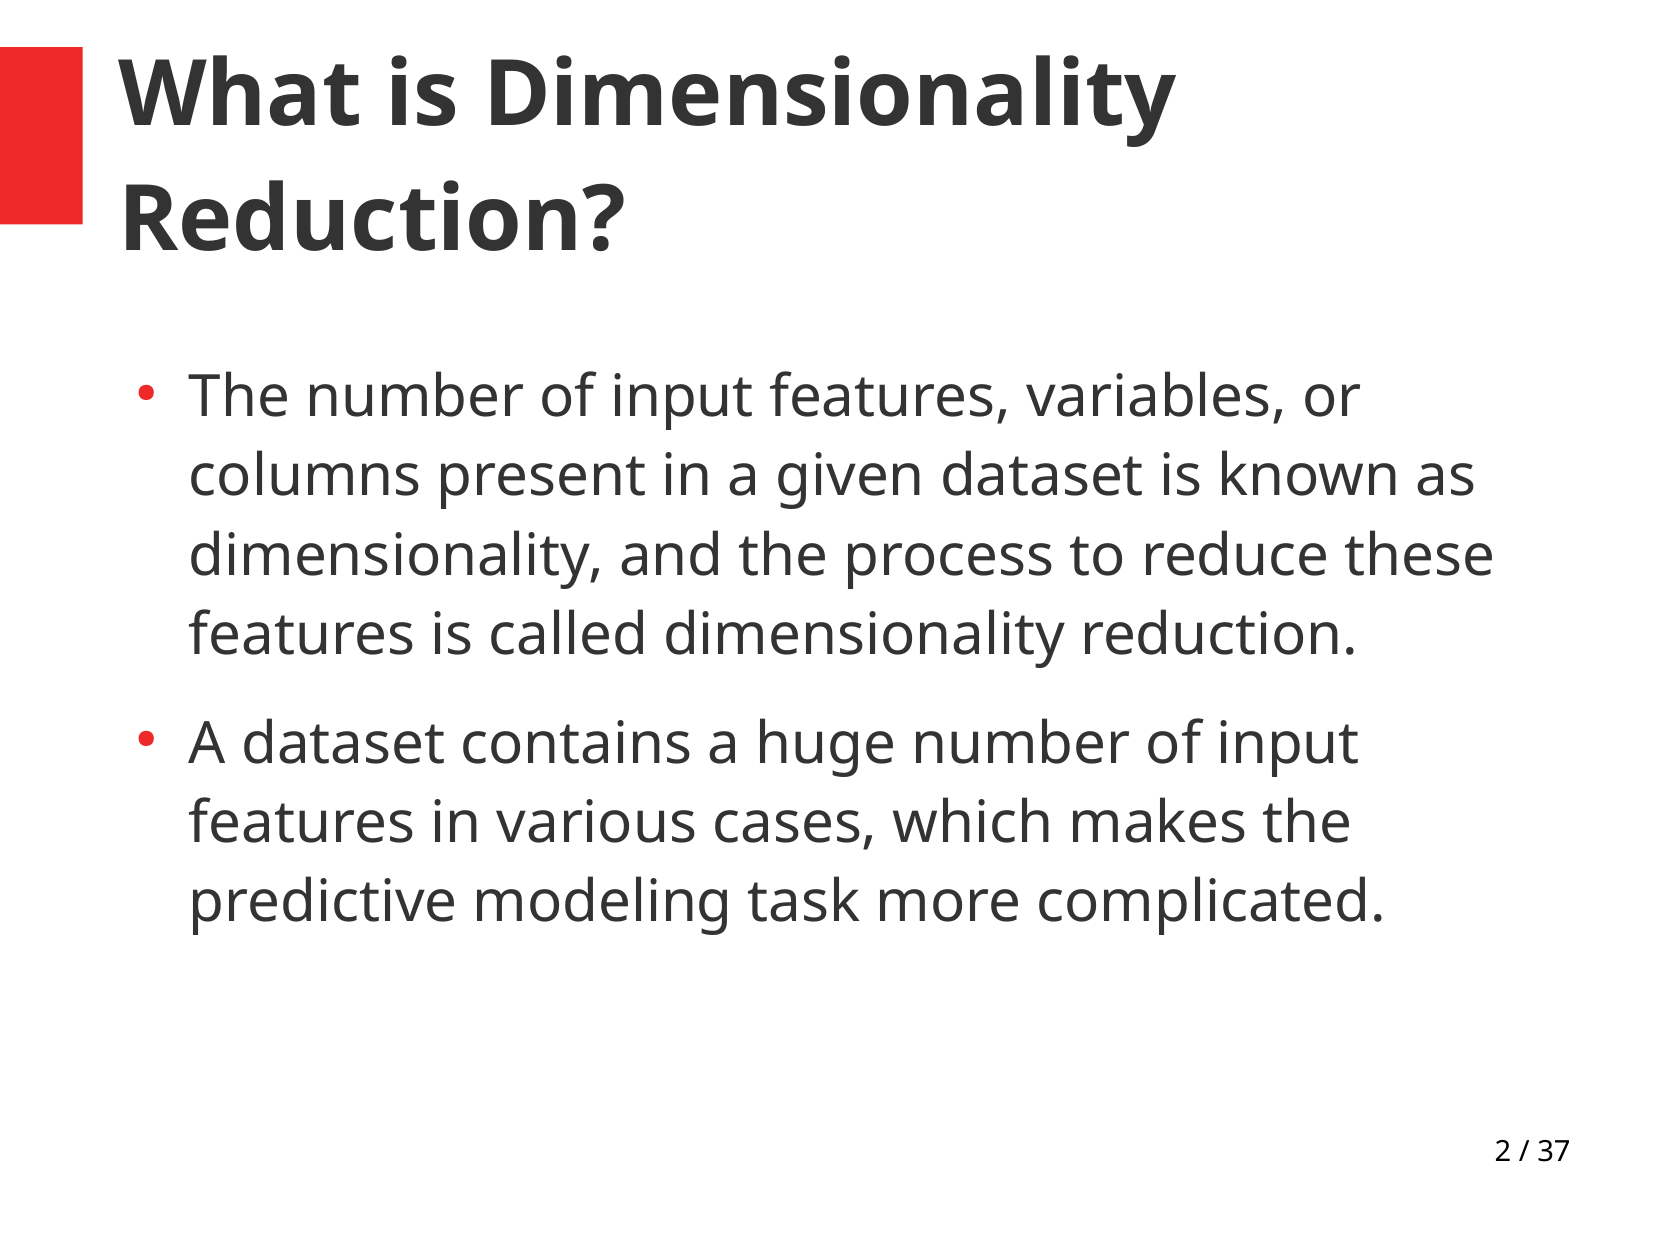

# What is Dimensionality Reduction?
The number of input features, variables, or columns present in a given dataset is known as dimensionality, and the process to reduce these features is called dimensionality reduction.
A dataset contains a huge number of input features in various cases, which makes the predictive modeling task more complicated.
2